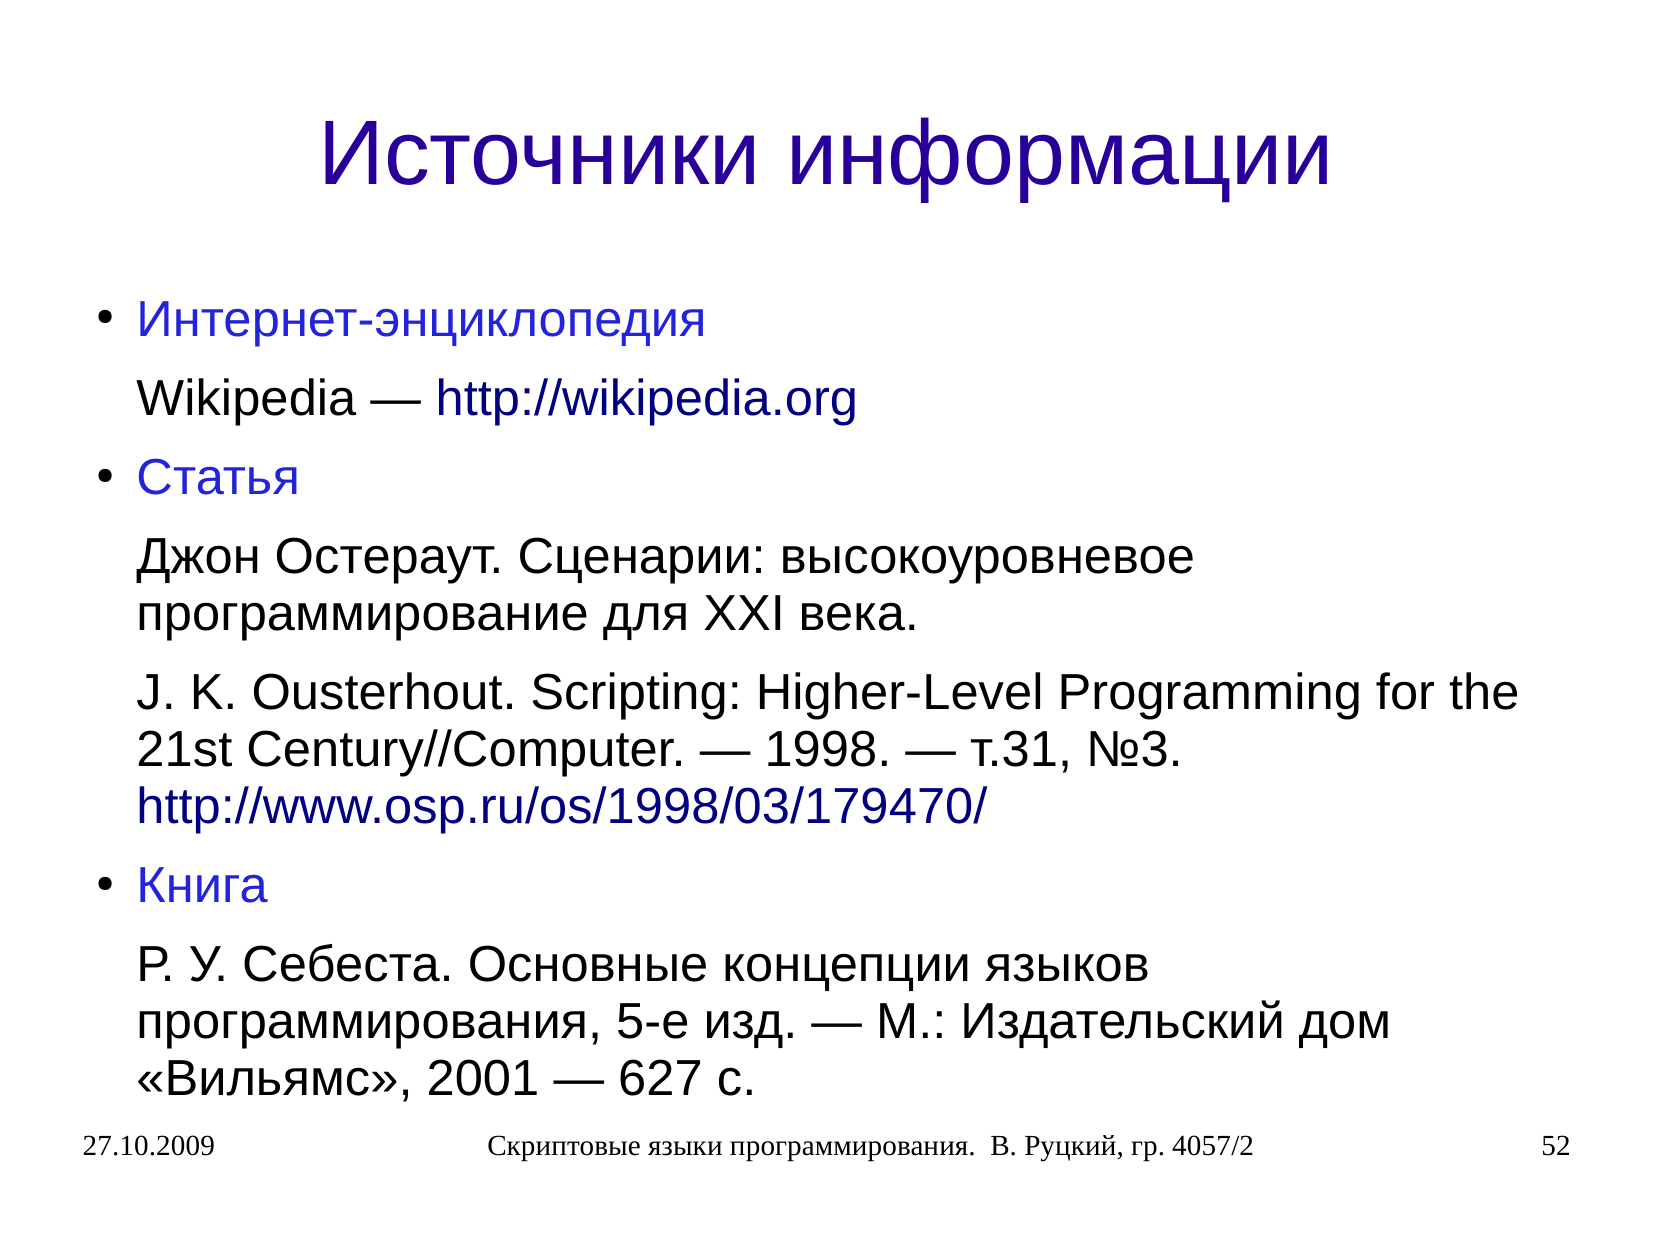

# Источники информации
Интернет-энциклопедия
Wikipedia — http://wikipedia.org
Статья
Джон Остераут. Сценарии: высокоуровневое программирование для XXI века.
J. K. Ousterhout. Scripting: Higher-Level Programming for the 21st Century//Computer. — 1998. — т.31, №3. http://www.osp.ru/os/1998/03/179470/
Книга
Р. У. Себеста. Основные концепции языков программирования, 5-е изд. — М.: Издательский дом «Вильямс», 2001 — 627 с.
27.10.2009
Скриптовые языки программирования. В. Руцкий, гр. 4057/2
52